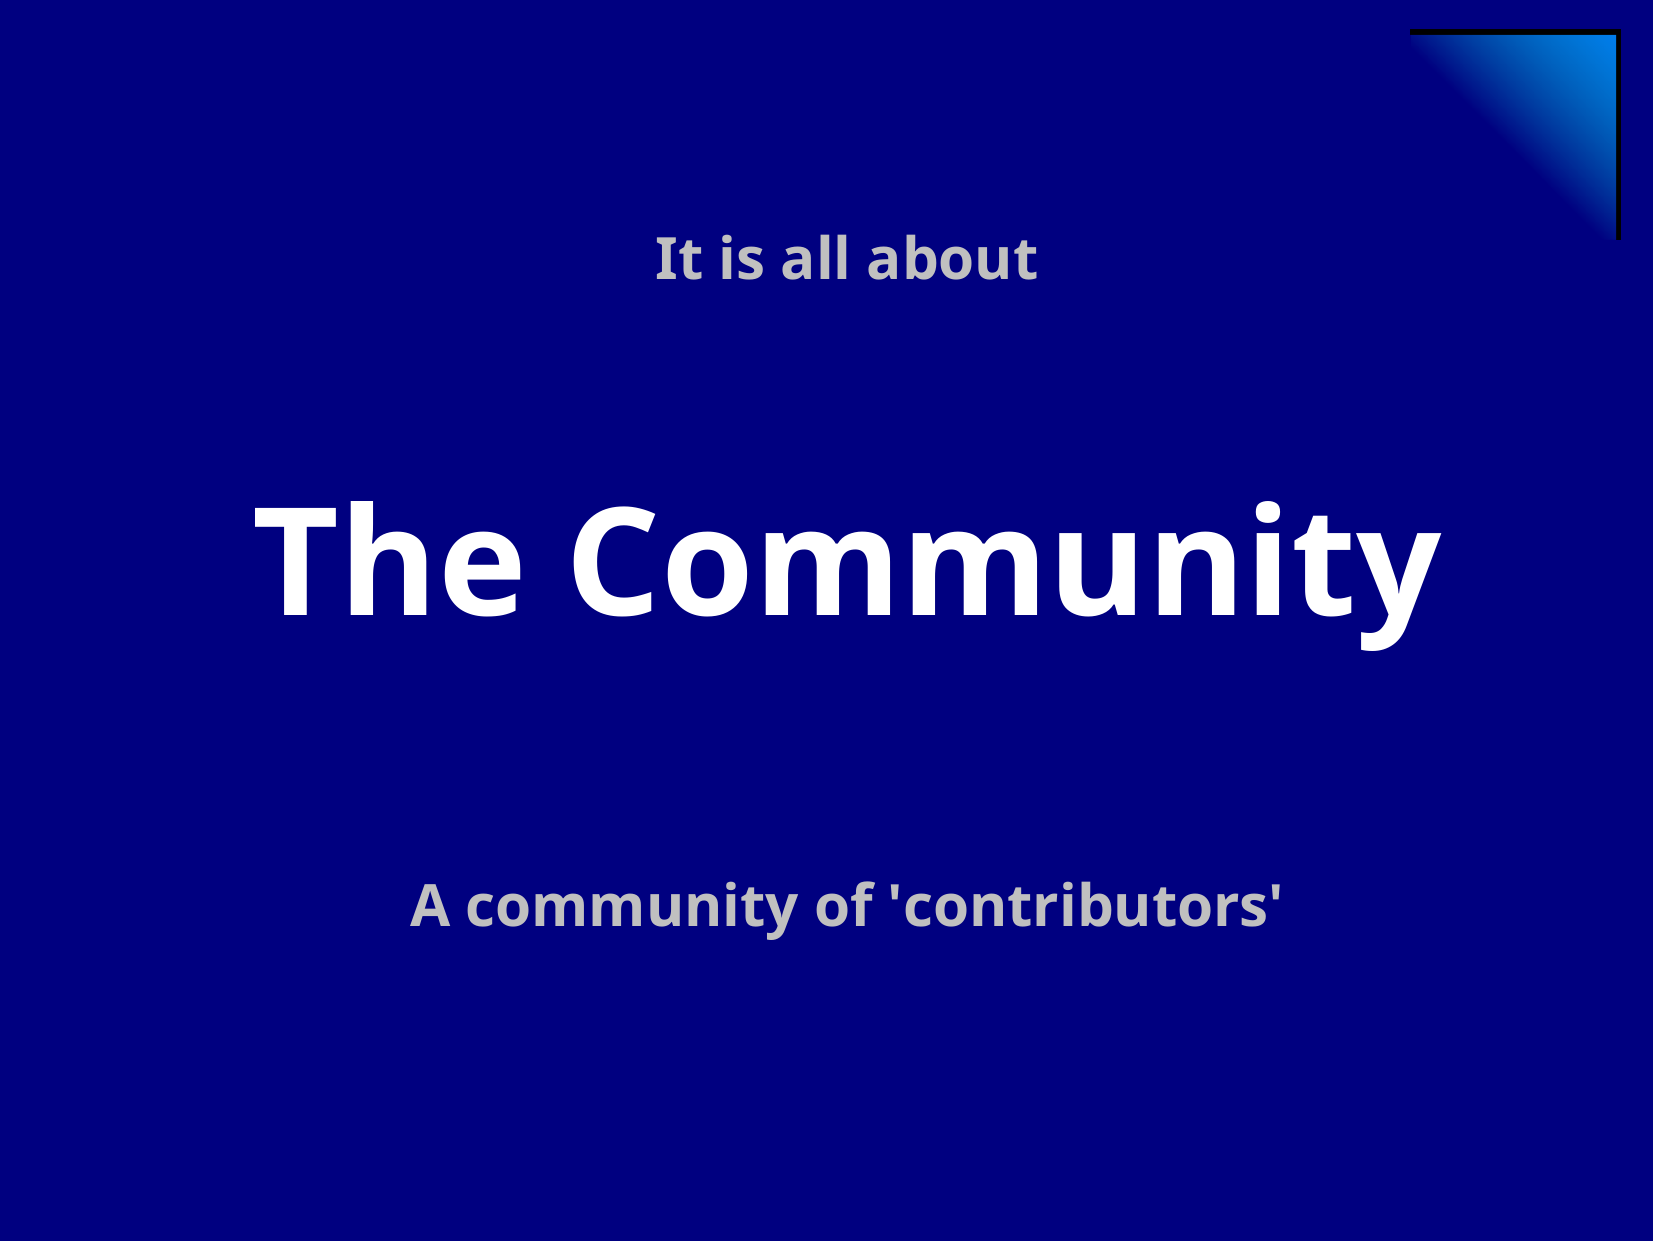

# It is all about
The Community
A community of 'contributors'